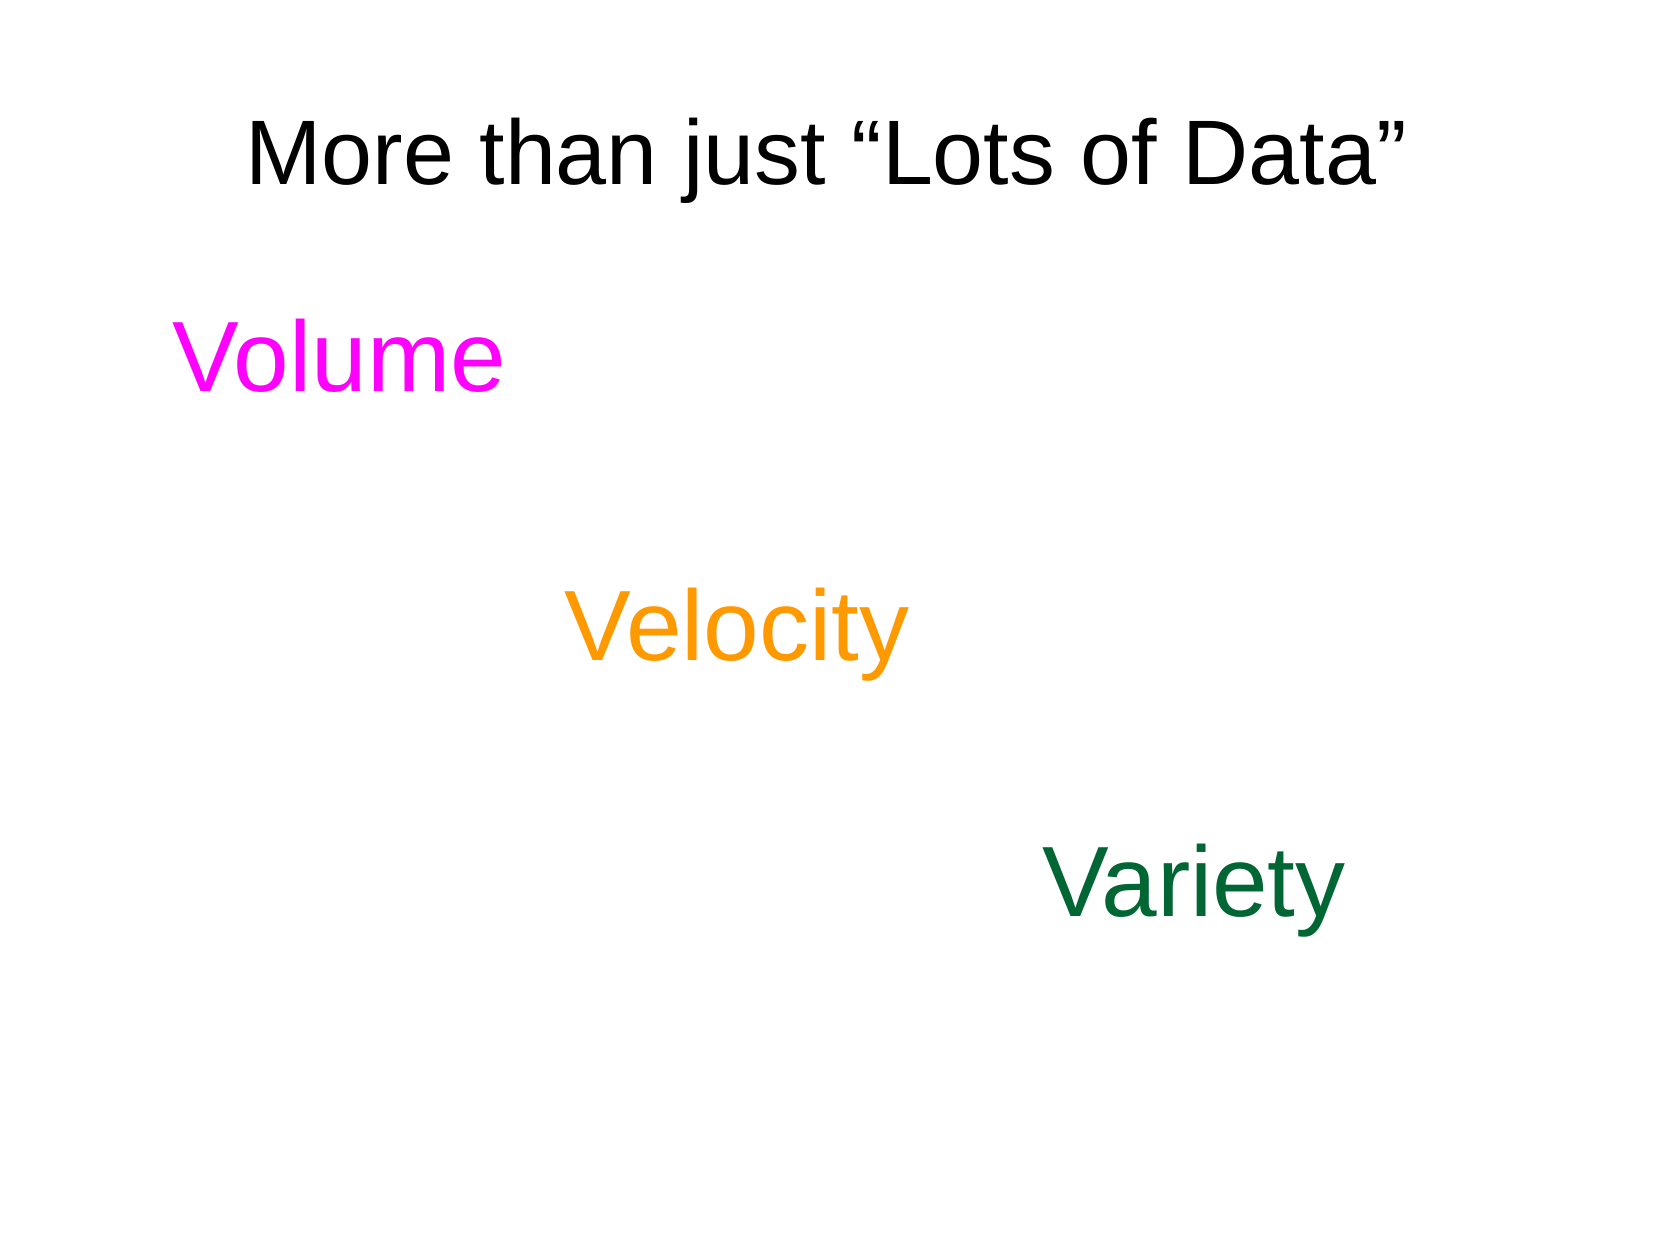

# More than just “Lots of Data”
Volume
Velocity
Variety